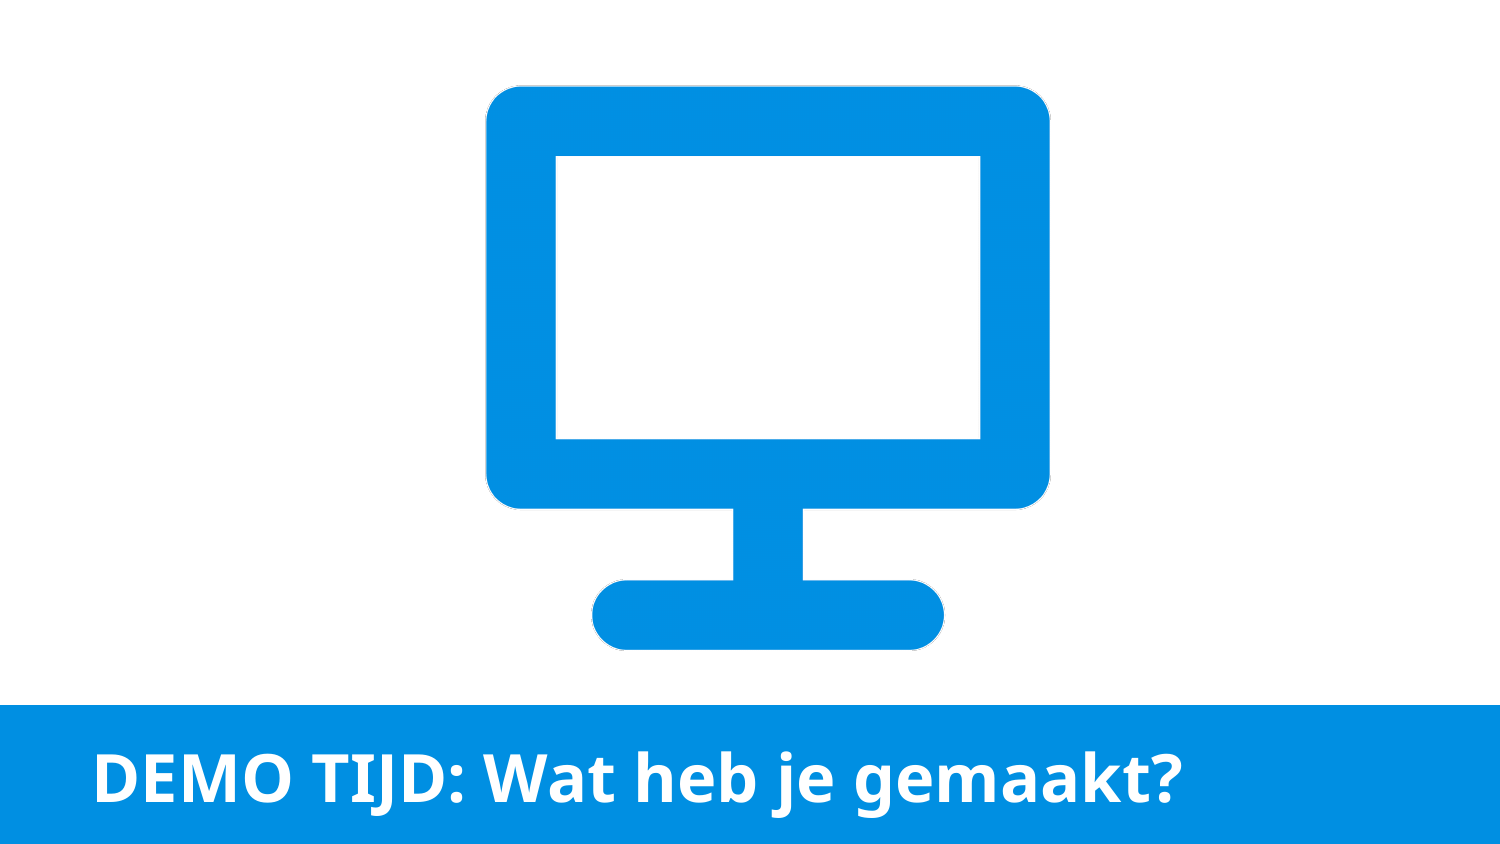

# DEMO TIJD: Wat heb je gemaakt?